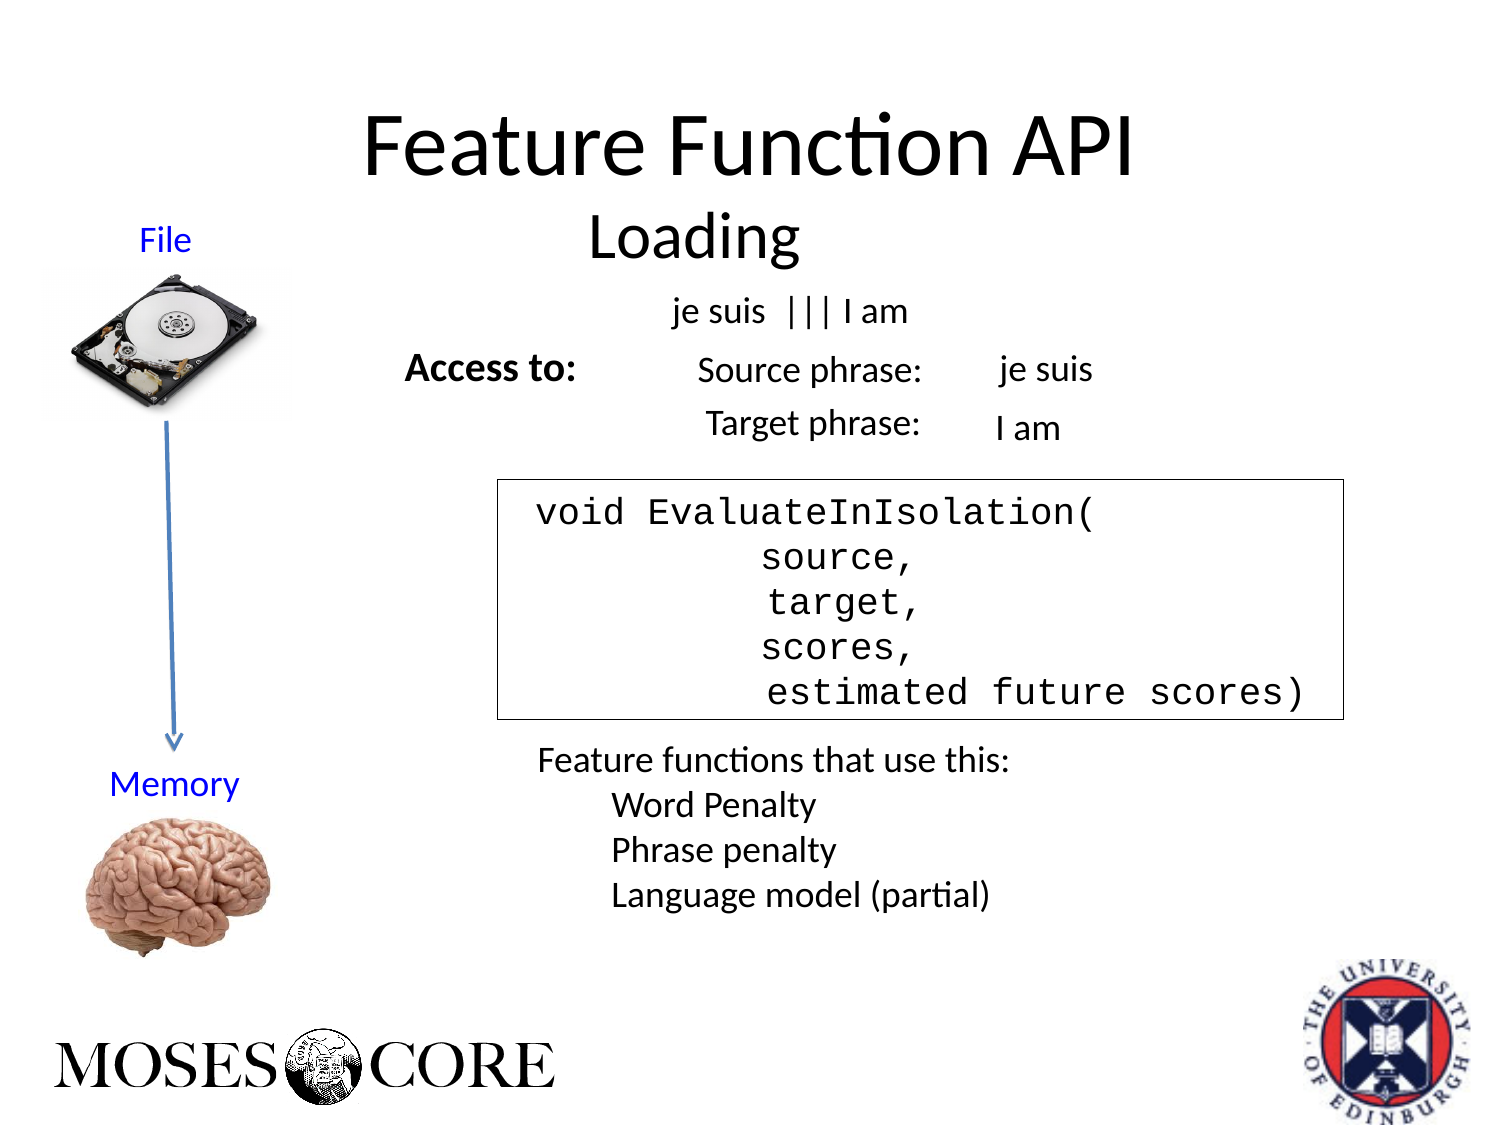

# Feature Function API
Loading
File
je suis ||| I am
Access to:
je suis
Source phrase:
Target phrase:
I am
 void EvaluateInIsolation(
 source,
 	 target,
 scores,
	 estimated future scores)
Feature functions that use this:
	Word Penalty
	Phrase penalty
	Language model (partial)
Memory